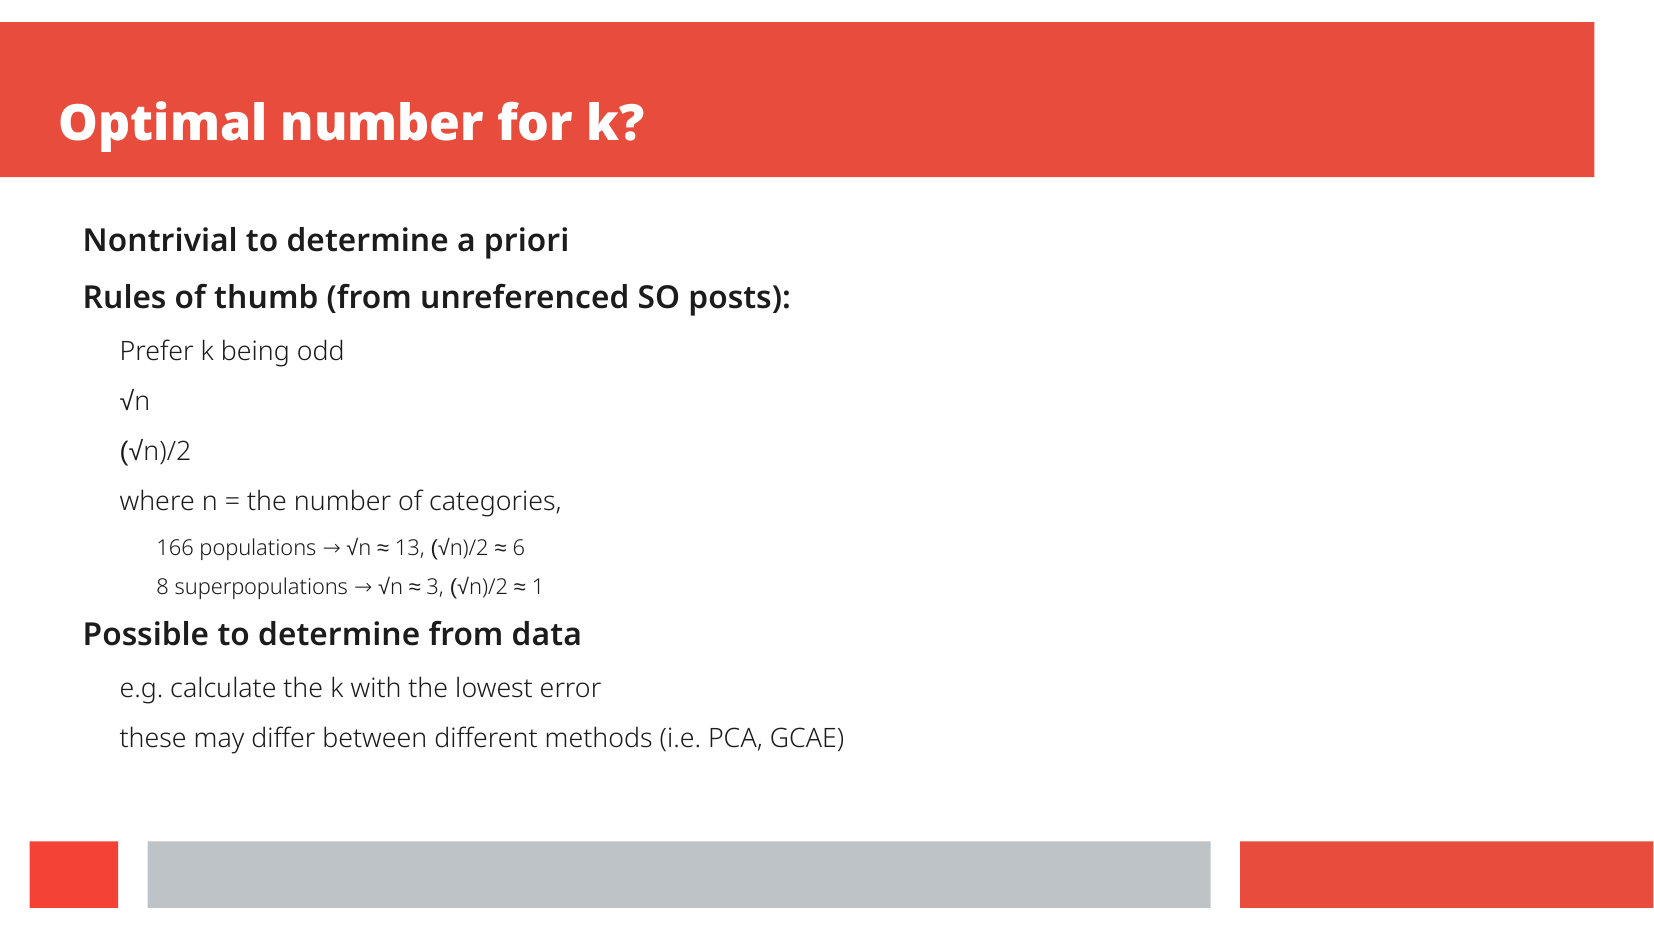

# Optimal number for k?
Nontrivial to determine a priori
Rules of thumb (from unreferenced SO posts):
Prefer k being odd
√n
(√n)/2
where n = the number of categories,
166 populations → √n ≈ 13, (√n)/2 ≈ 6
8 superpopulations → √n ≈ 3, (√n)/2 ≈ 1
Possible to determine from data
e.g. calculate the k with the lowest error
these may differ between different methods (i.e. PCA, GCAE)